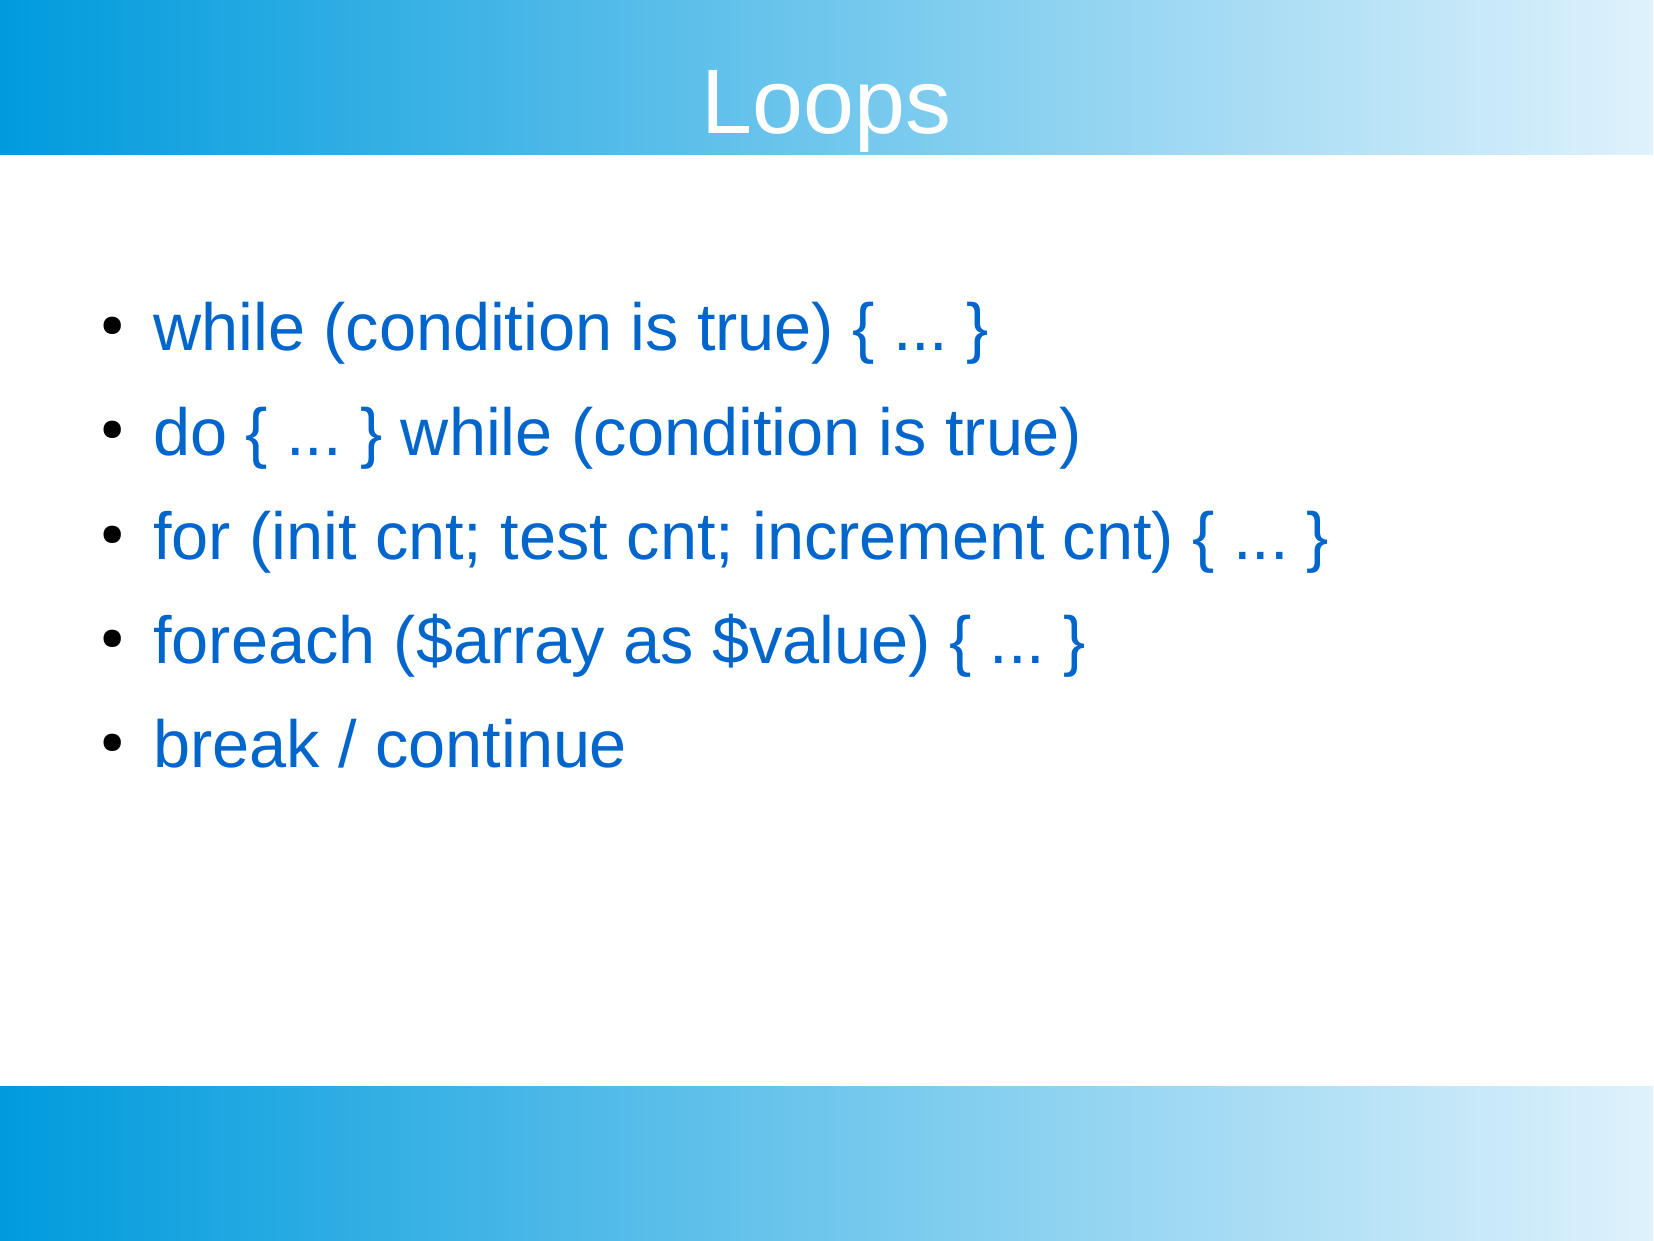

# Loops
while (condition is true) { ... }
do { ... } while (condition is true)
for (init cnt; test cnt; increment cnt) { ... }
foreach ($array as $value) { ... }
break / continue